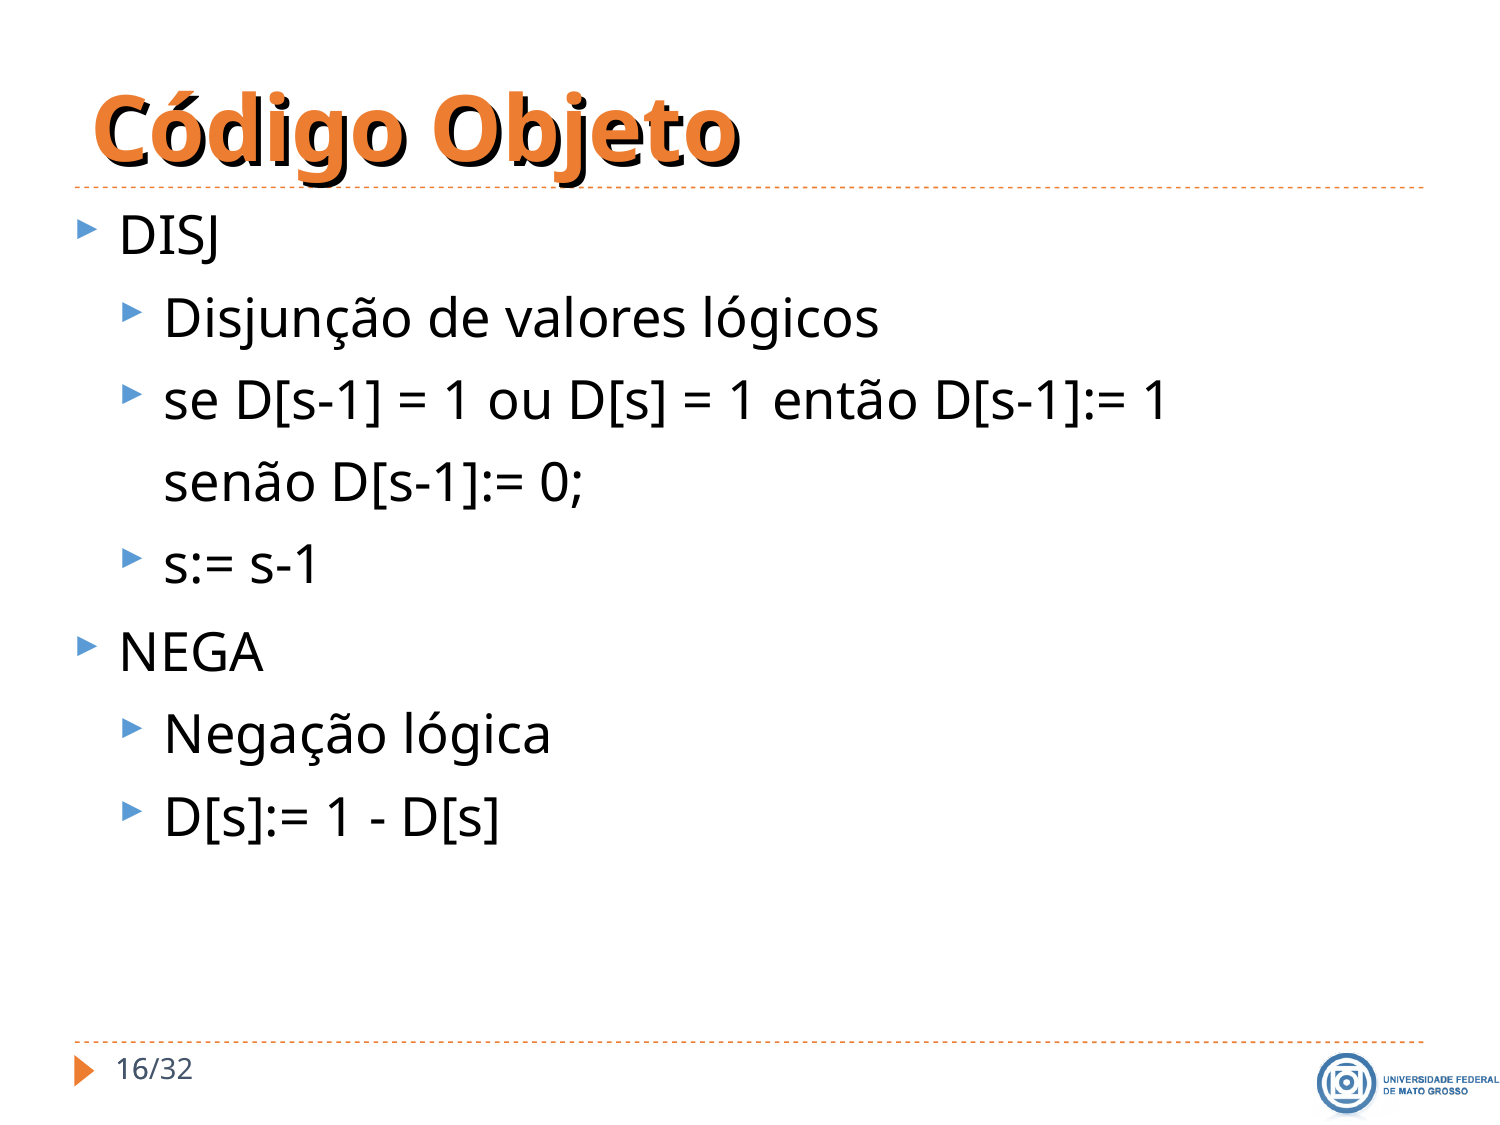

# Código Objeto
DISJ
Disjunção de valores lógicos
se D[s-1] = 1 ou D[s] = 1 então D[s-1]:= 1
senão D[s-1]:= 0;
s:= s-1
NEGA
Negação lógica
D[s]:= 1 - D[s]
16